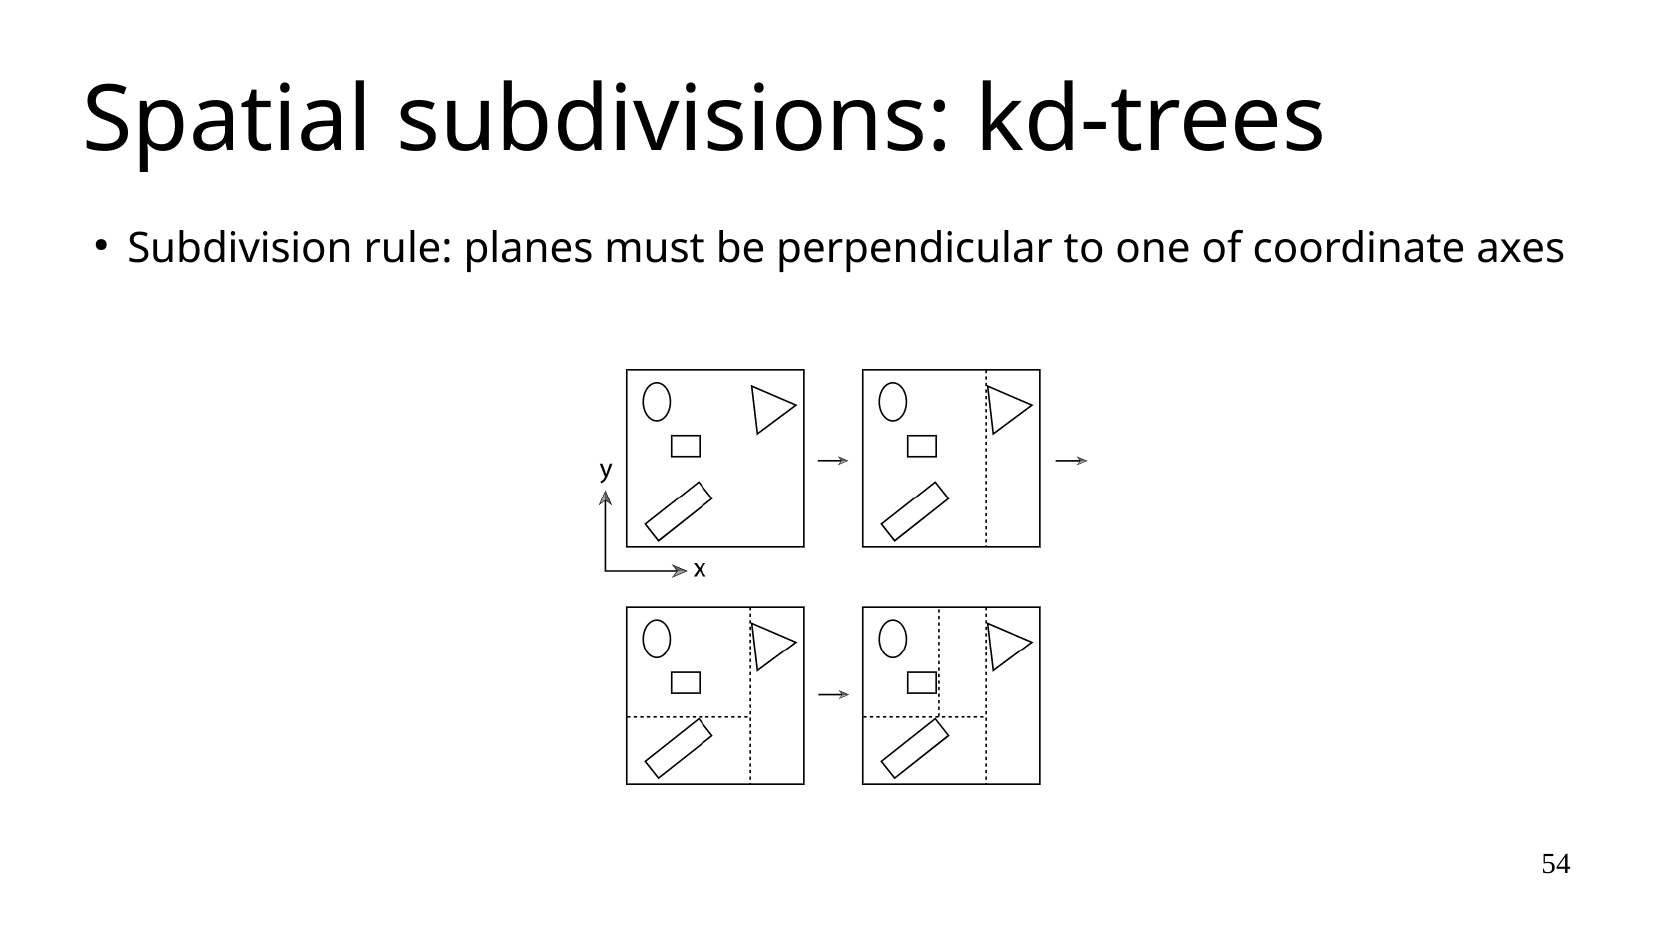

# Spatial subdivisions: kd-trees
Subdivision rule: planes must be perpendicular to one of coordinate axes
54